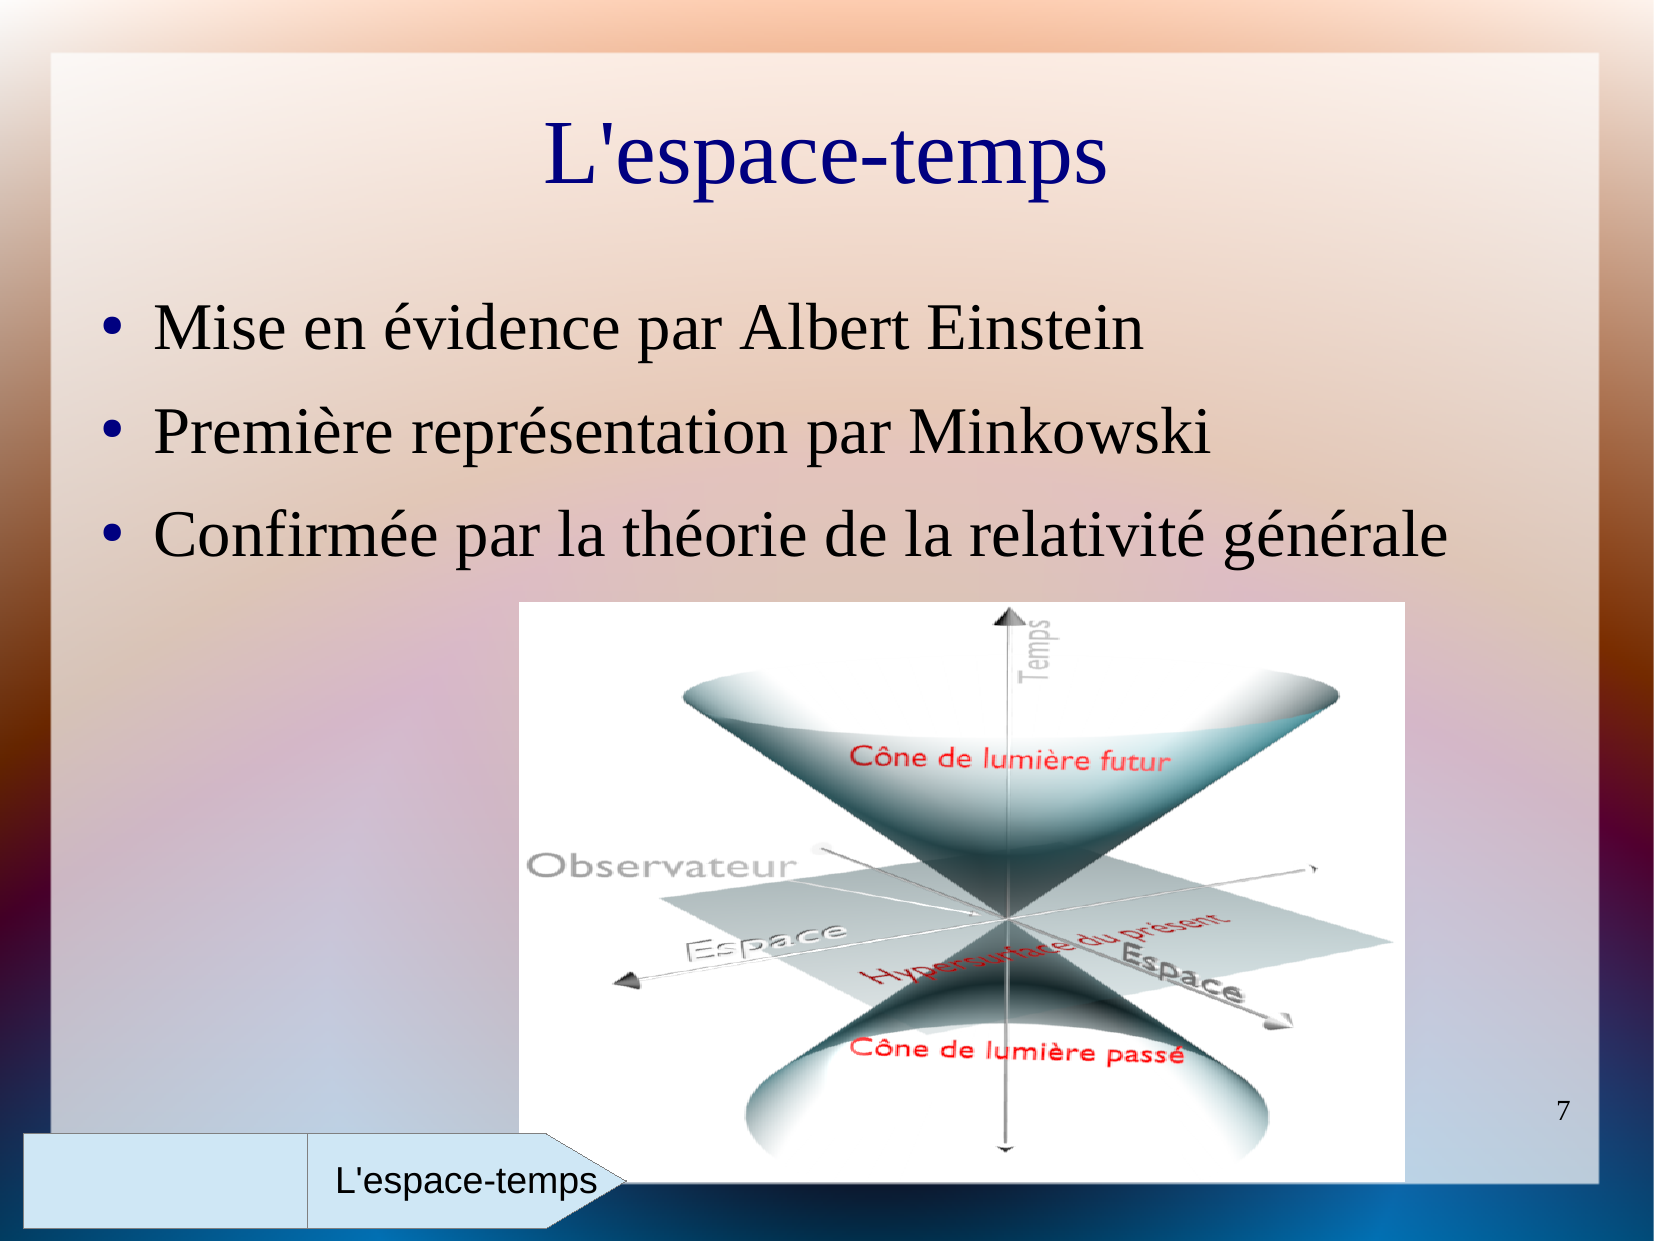

# L'espace-temps
Mise en évidence par Albert Einstein
Première représentation par Minkowski
Confirmée par la théorie de la relativité générale
7
L'espace-temps